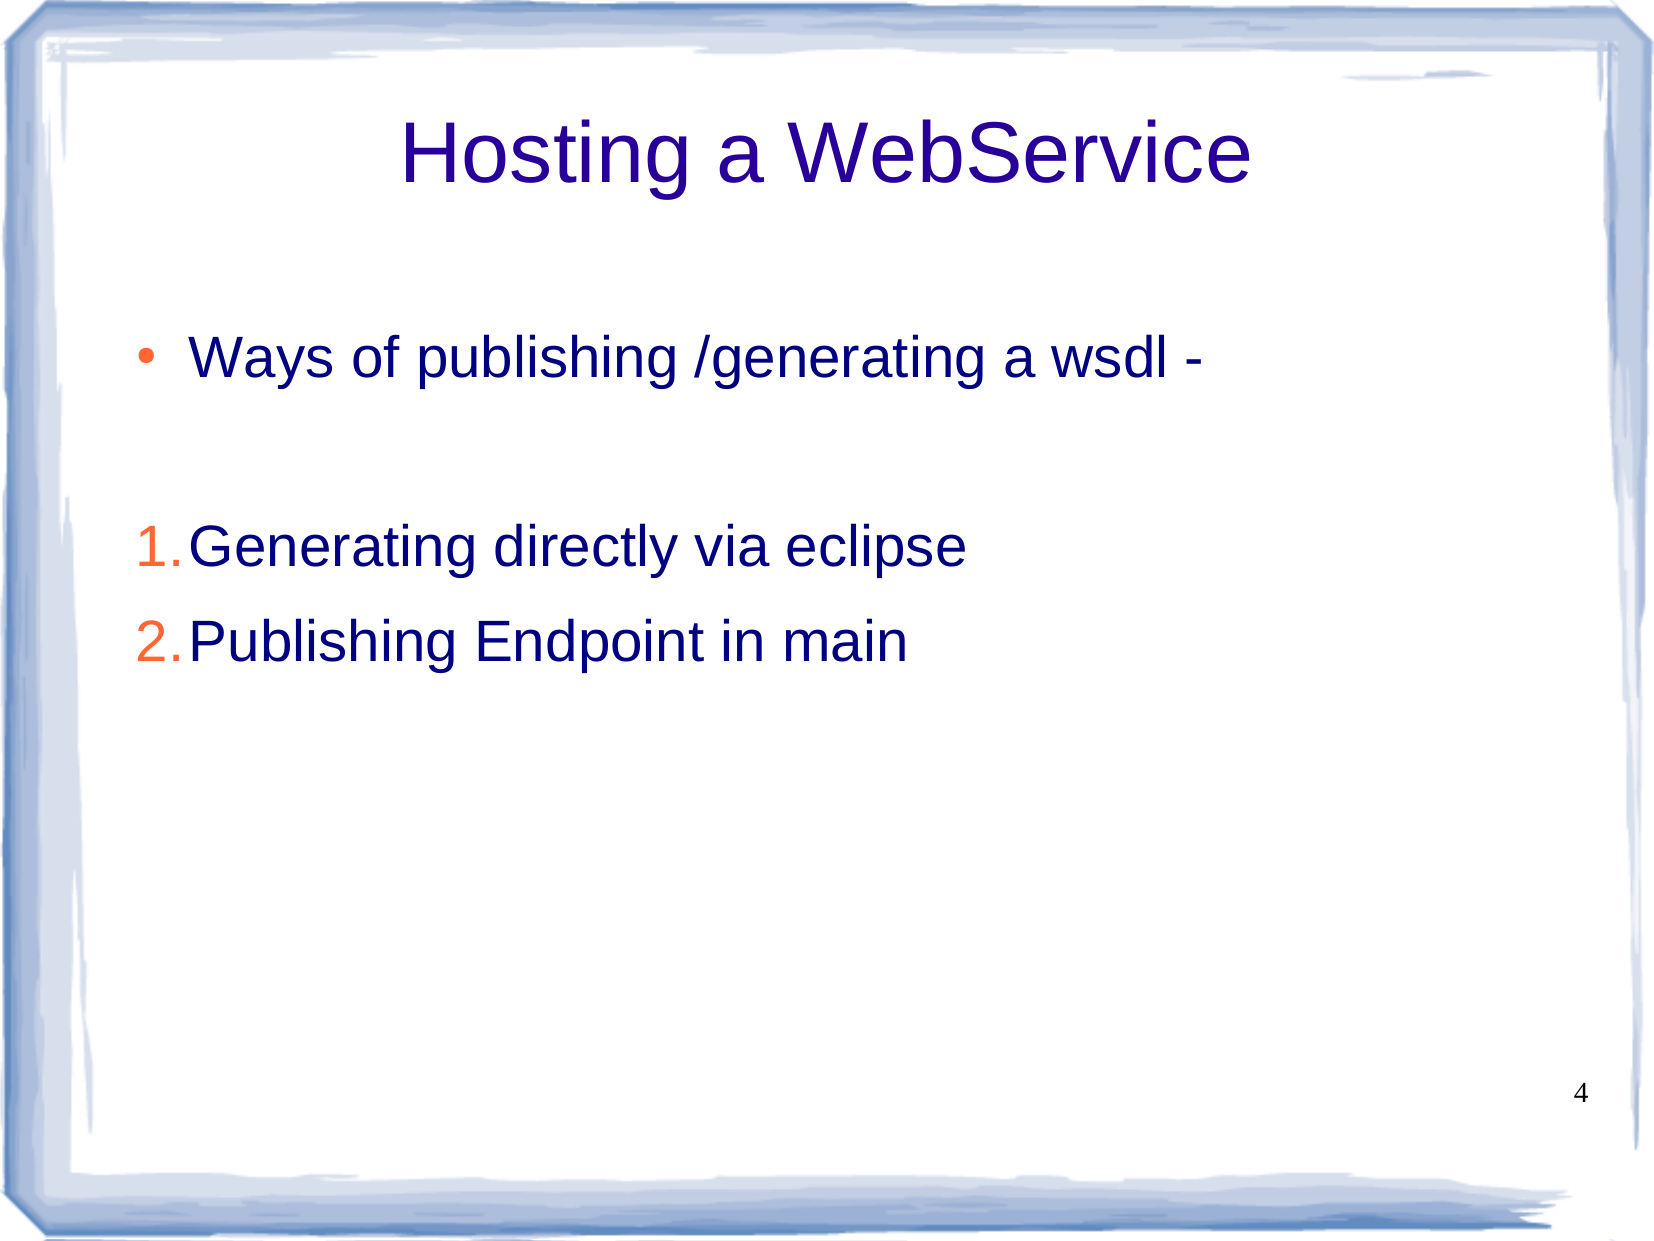

# Hosting a WebService
Ways of publishing /generating a wsdl -
Generating directly via eclipse
Publishing Endpoint in main
4